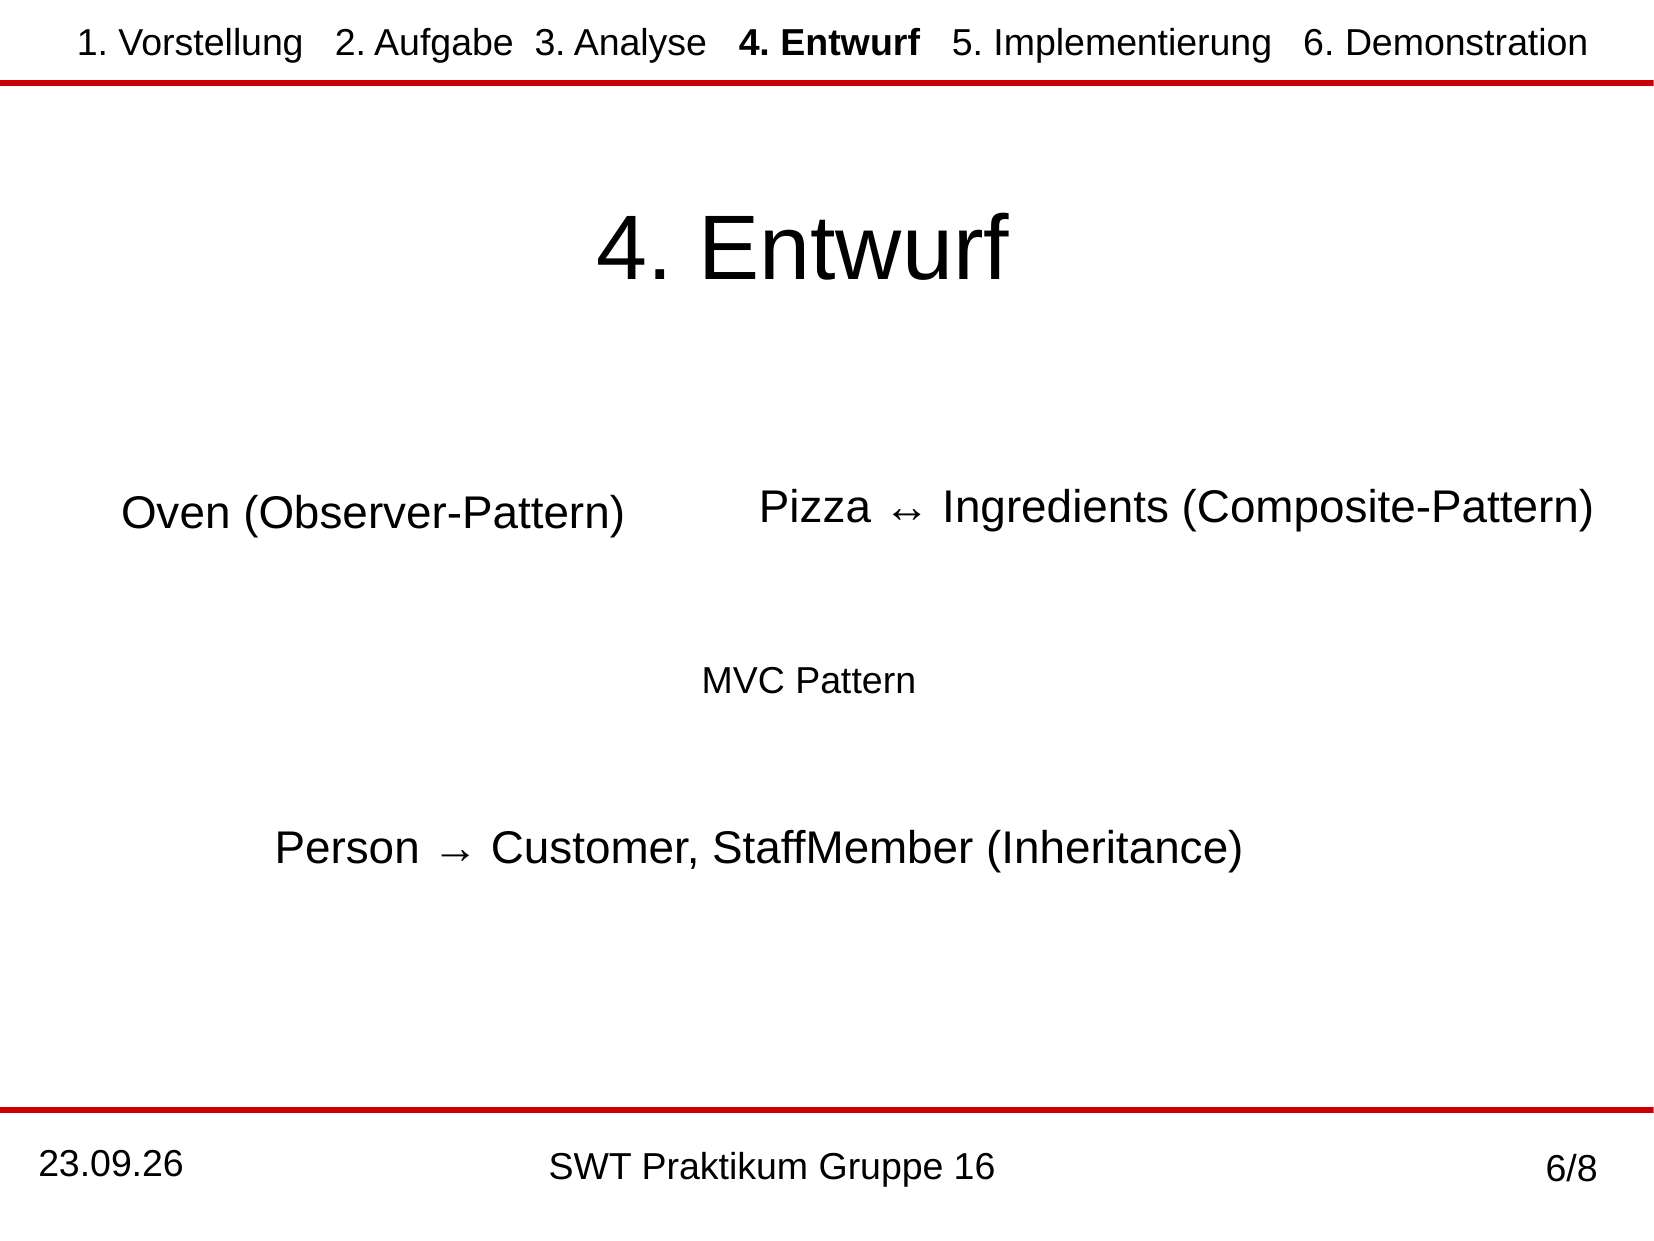

1. Vorstellung 2. Aufgabe 3. Analyse 4. Entwurf 5. Implementierung 6. Demonstration
# 4. Entwurf
Pizza ↔ Ingredients (Composite-Pattern)
Oven (Observer-Pattern)
MVC Pattern
Person → Customer, StaffMember (Inheritance)